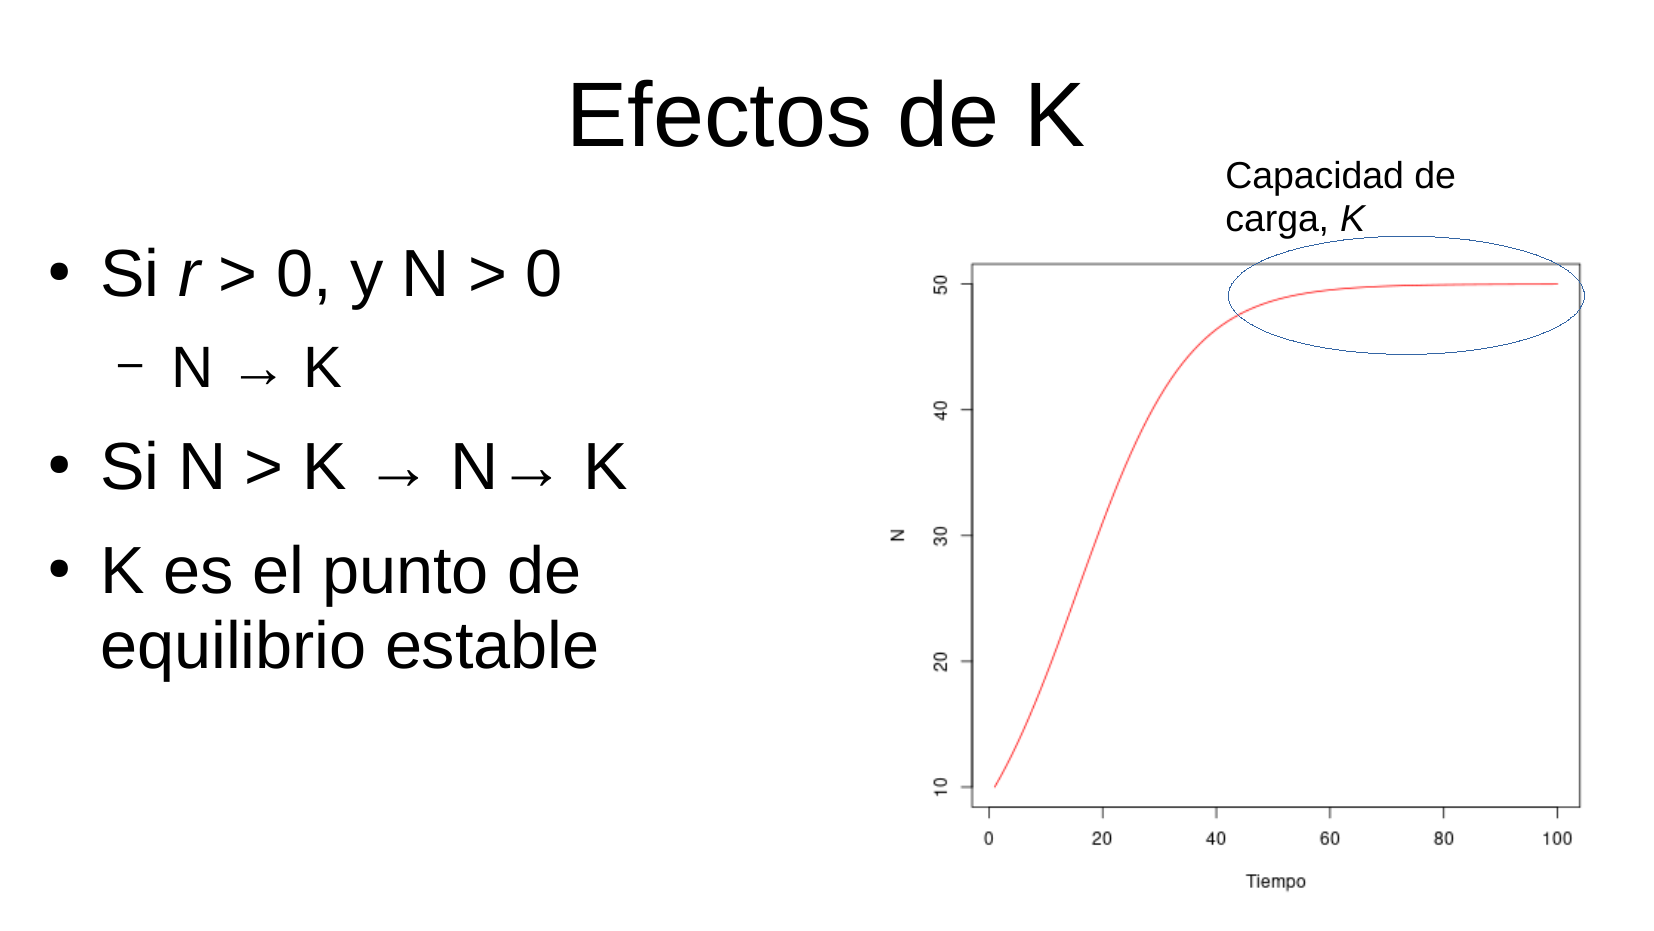

# Efectos de K
Capacidad de carga, K
Si r > 0, y N > 0
N → K
Si N > K → N→ K
K es el punto de equilibrio estable